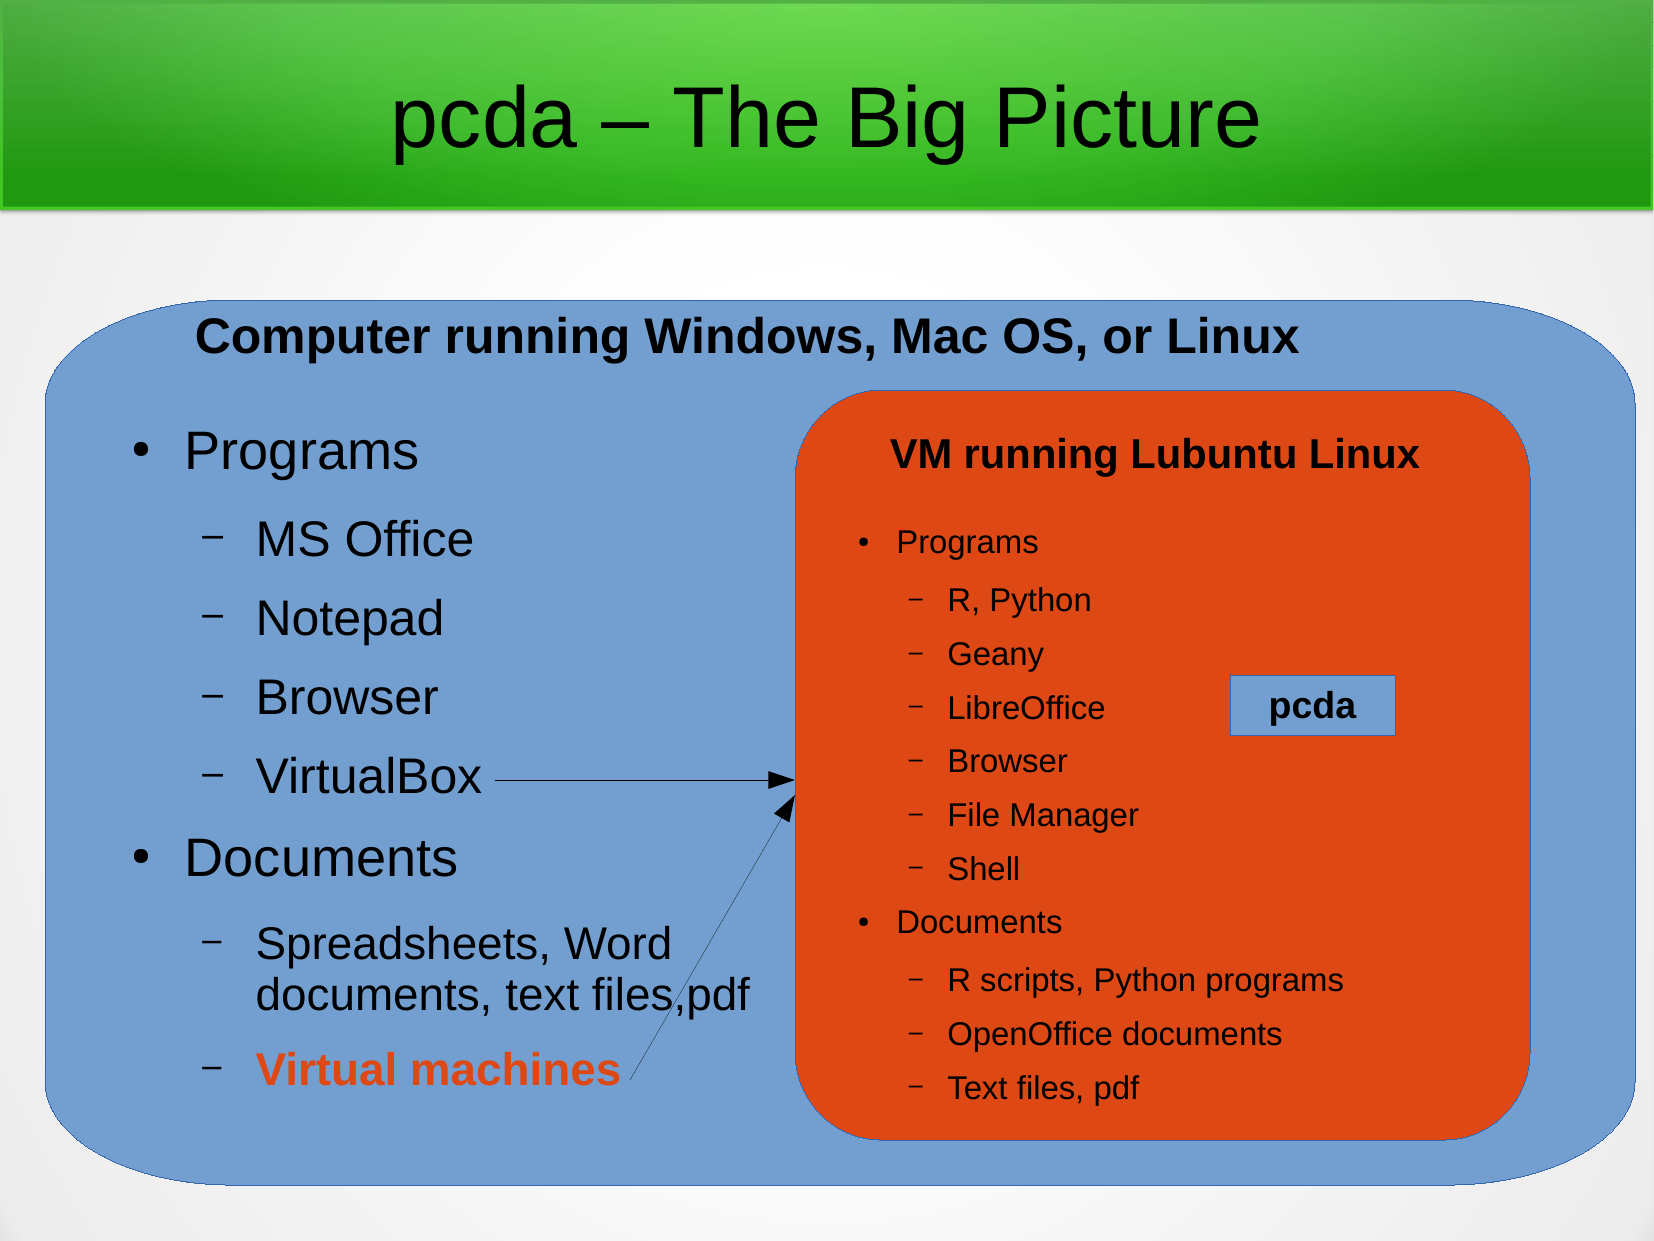

# pcda – The Big Picture
Computer running Windows, Mac OS, or Linux
Programs
MS Office
Notepad
Browser
VirtualBox
Documents
Spreadsheets, Word documents, text files,pdf
Virtual machines
VM running Lubuntu Linux
Programs
R, Python
Geany
LibreOffice
Browser
File Manager
Shell
Documents
R scripts, Python programs
OpenOffice documents
Text files, pdf
pcda